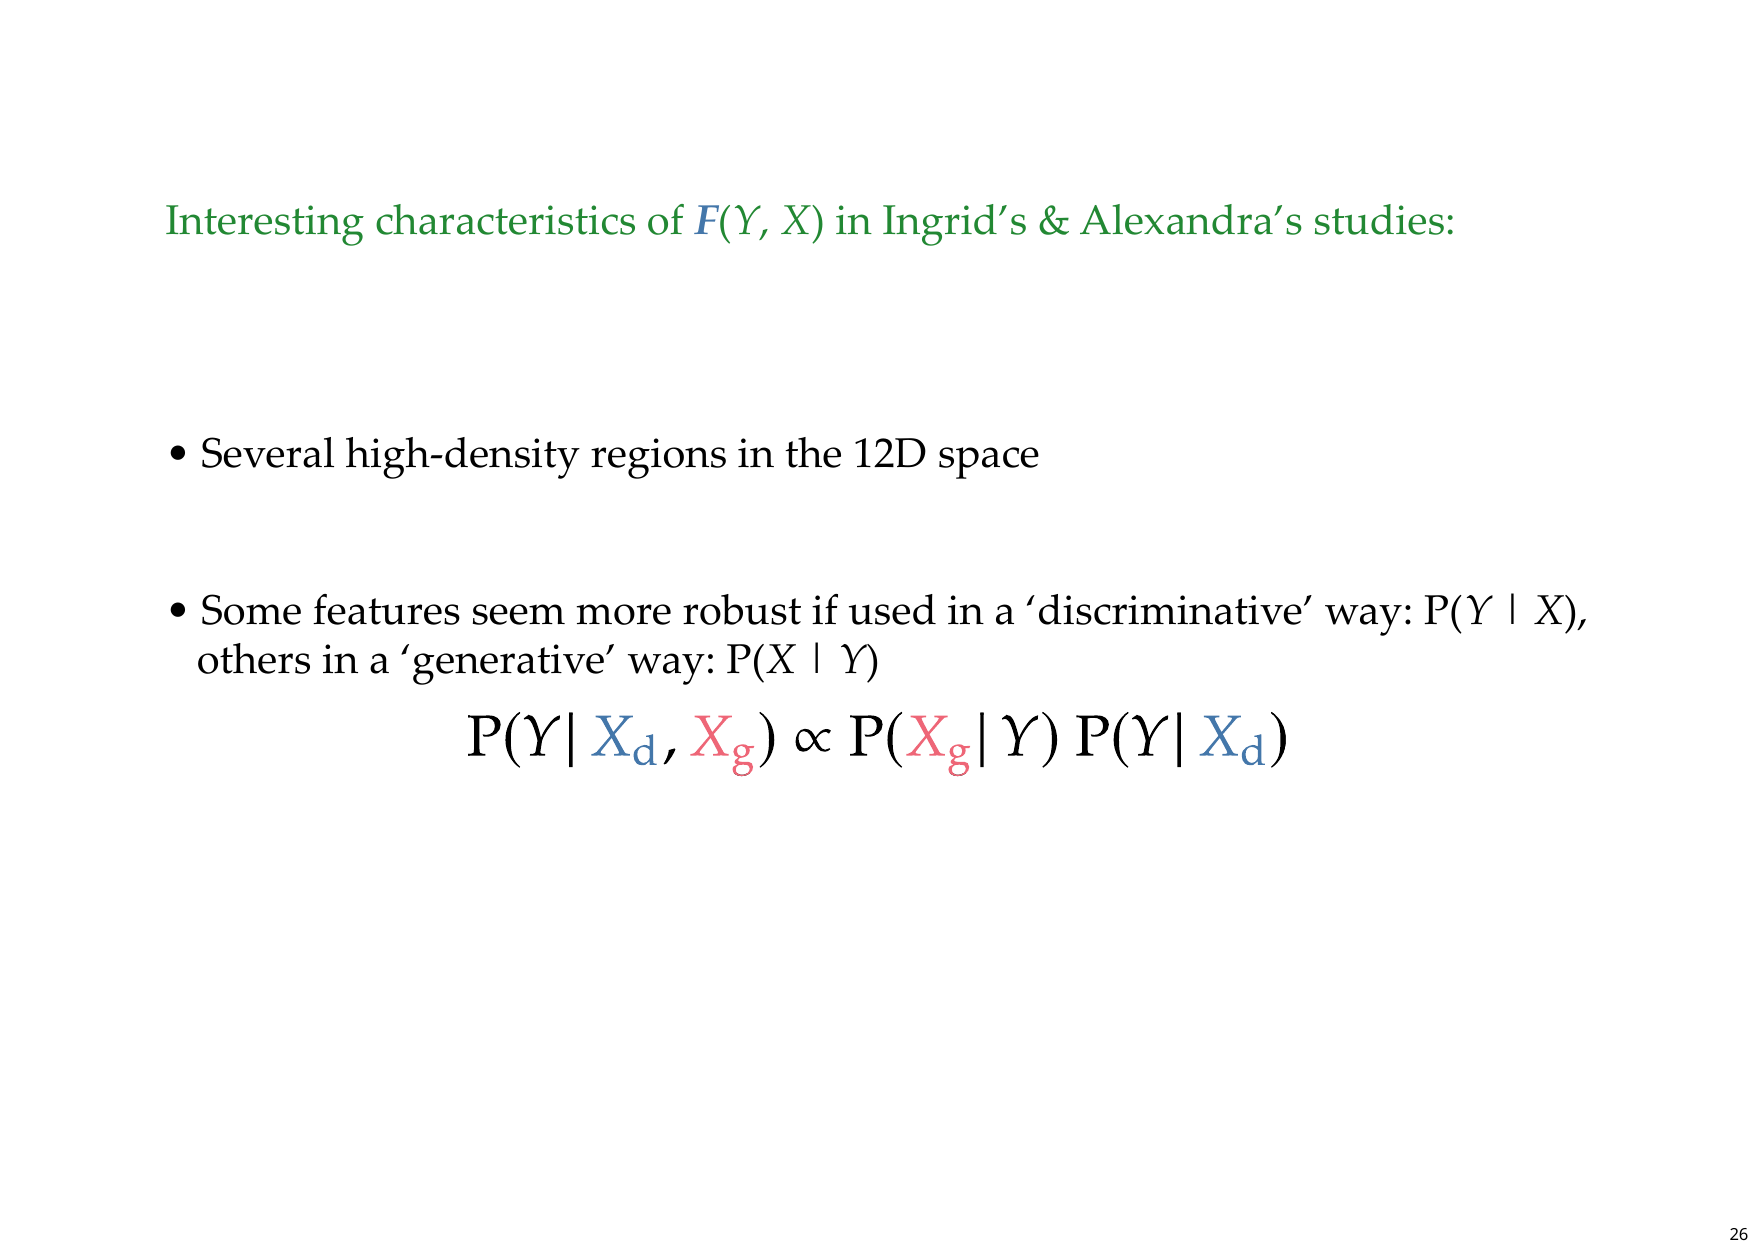

Interesting characteristics of F(Y, X) in Ingrid’s & Alexandra’s studies:
• Several high-density regions in the 12D space
• Some features seem more robust if used in a ‘discriminative’ way: P(Y | X),
 others in a ‘generative’ way: P(X | Y)
26